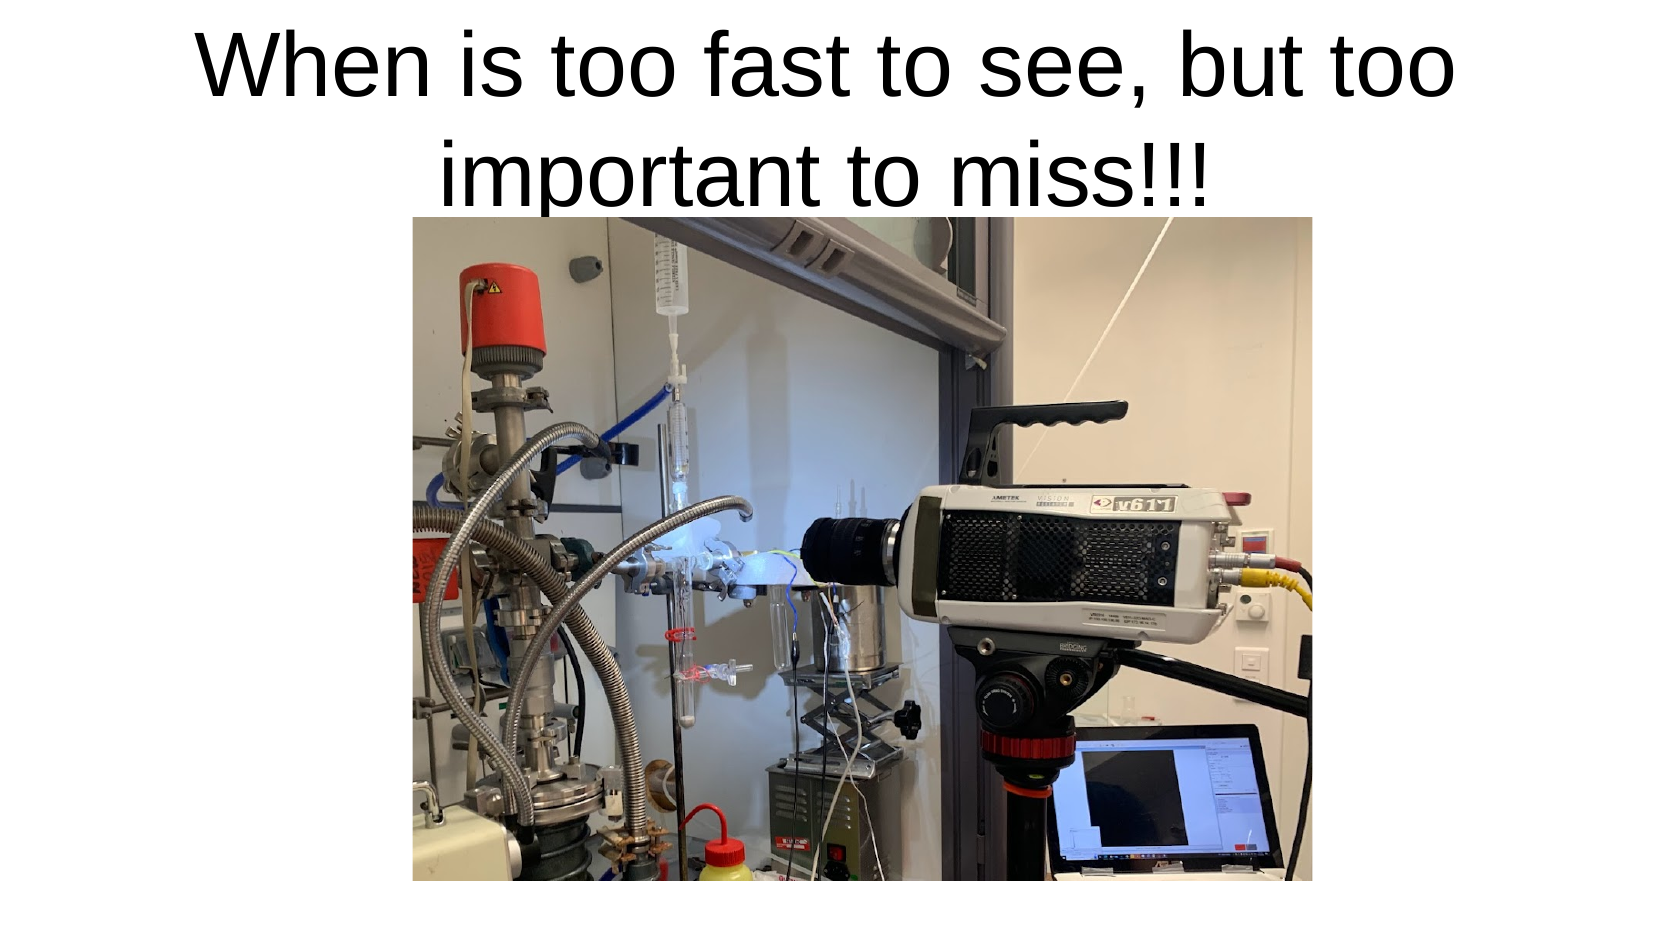

# When is too fast to see, but too important to miss!!!